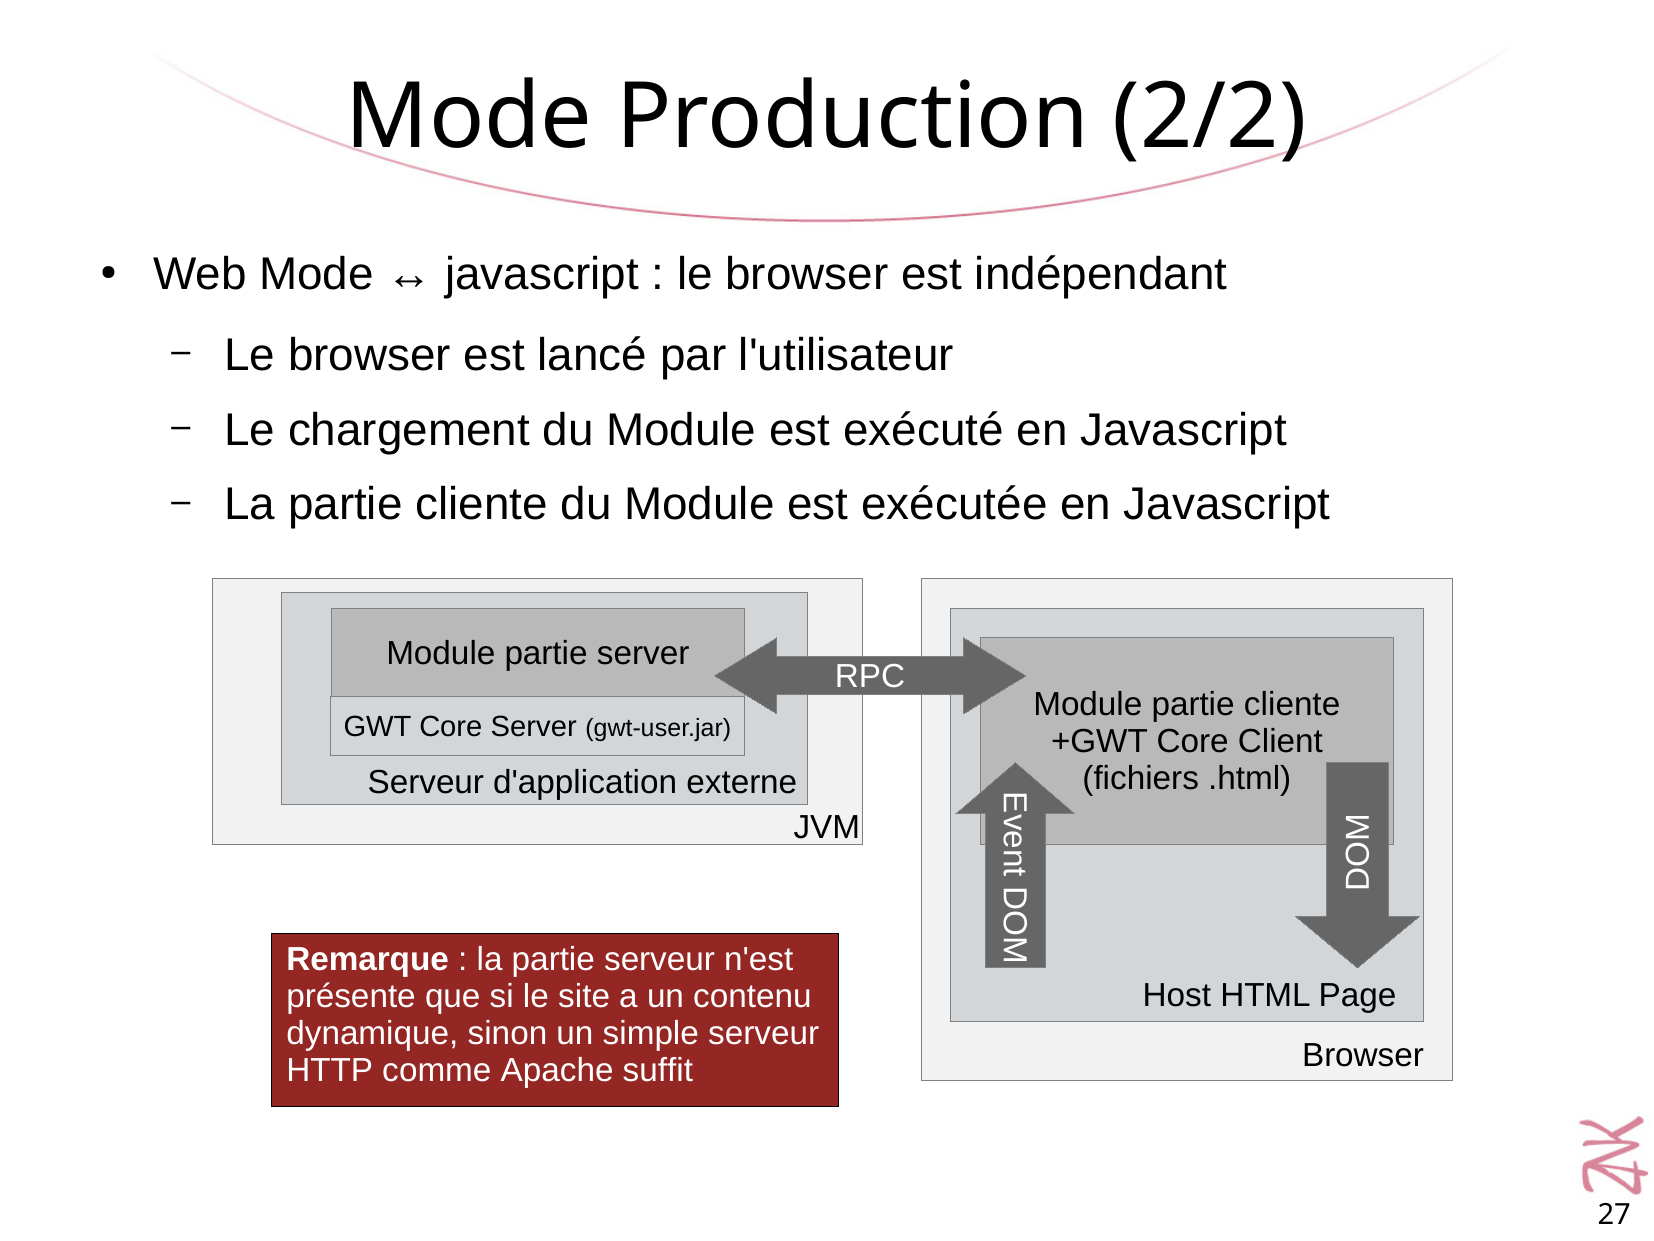

# Mode Production (2/2)
Web Mode ↔ javascript : le browser est indépendant
Le browser est lancé par l'utilisateur
Le chargement du Module est exécuté en Javascript
La partie cliente du Module est exécutée en Javascript
Module partie server
RPC
Module partie cliente
+GWT Core Client
(fichiers .html)
GWT Core Server (gwt-user.jar)
Serveur d'application externe
JVM
DOM
Event DOM
Remarque : la partie serveur n'est présente que si le site a un contenu dynamique, sinon un simple serveur HTTP comme Apache suffit
Host HTML Page
Browser
27